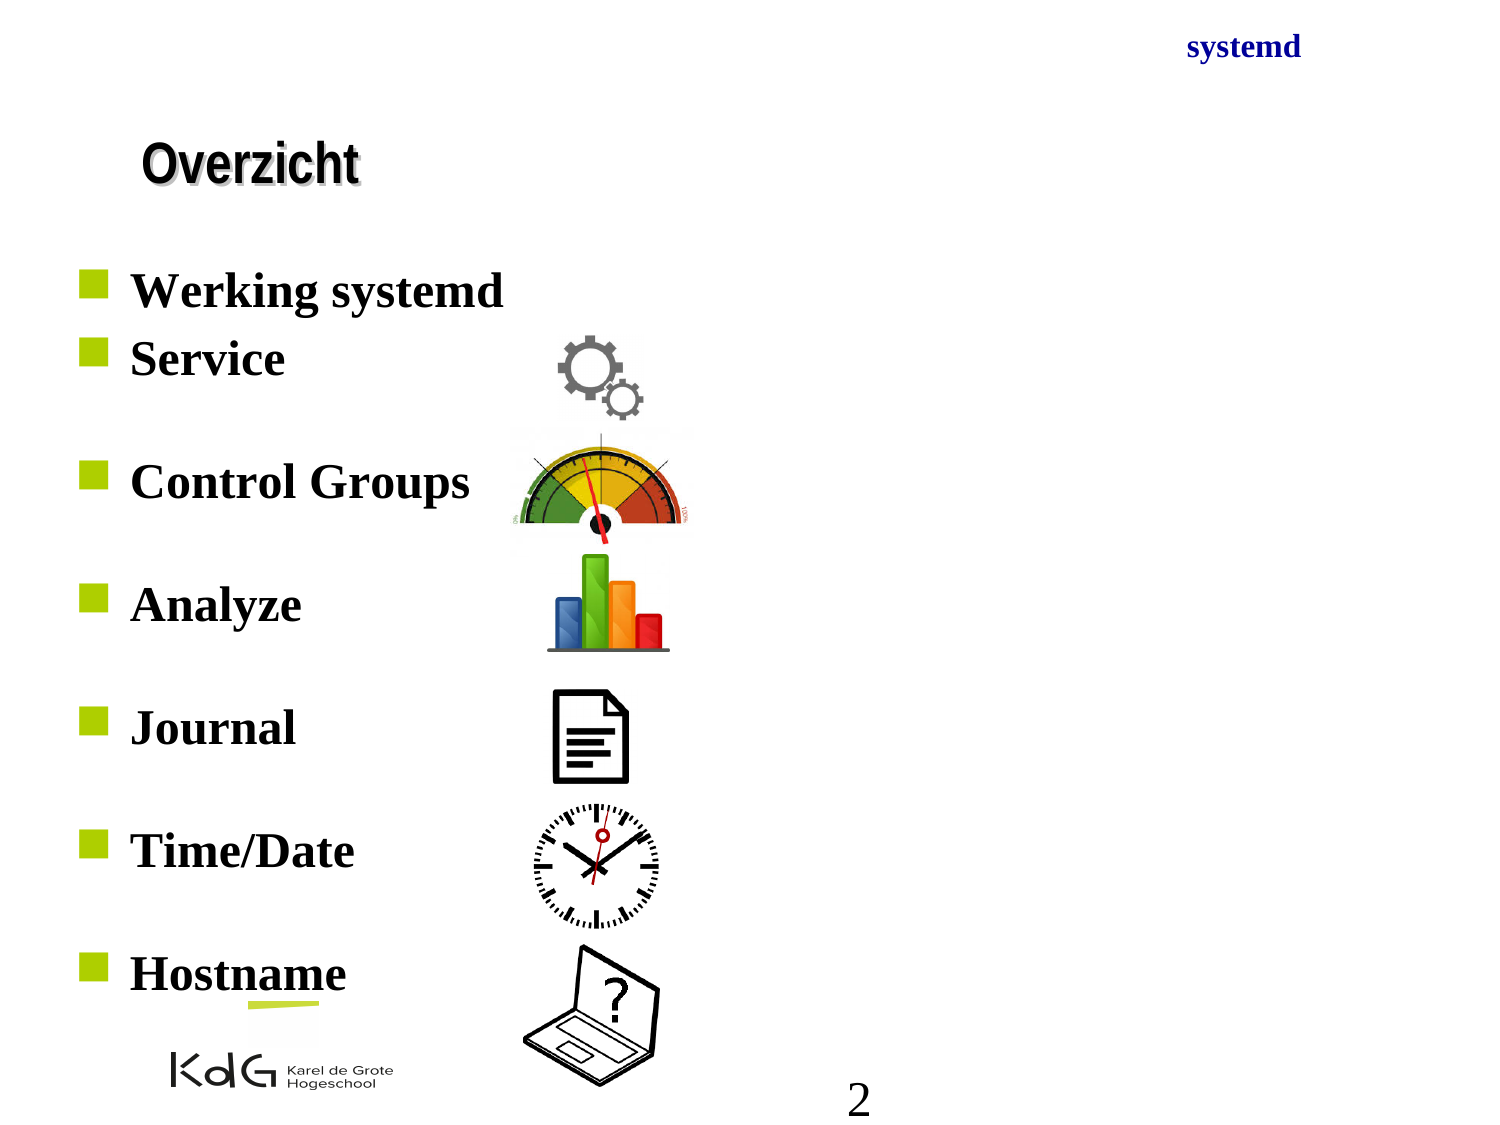

# Overzicht
Werking systemd
Service
Control Groups
Analyze
Journal
Time/Date
Hostname